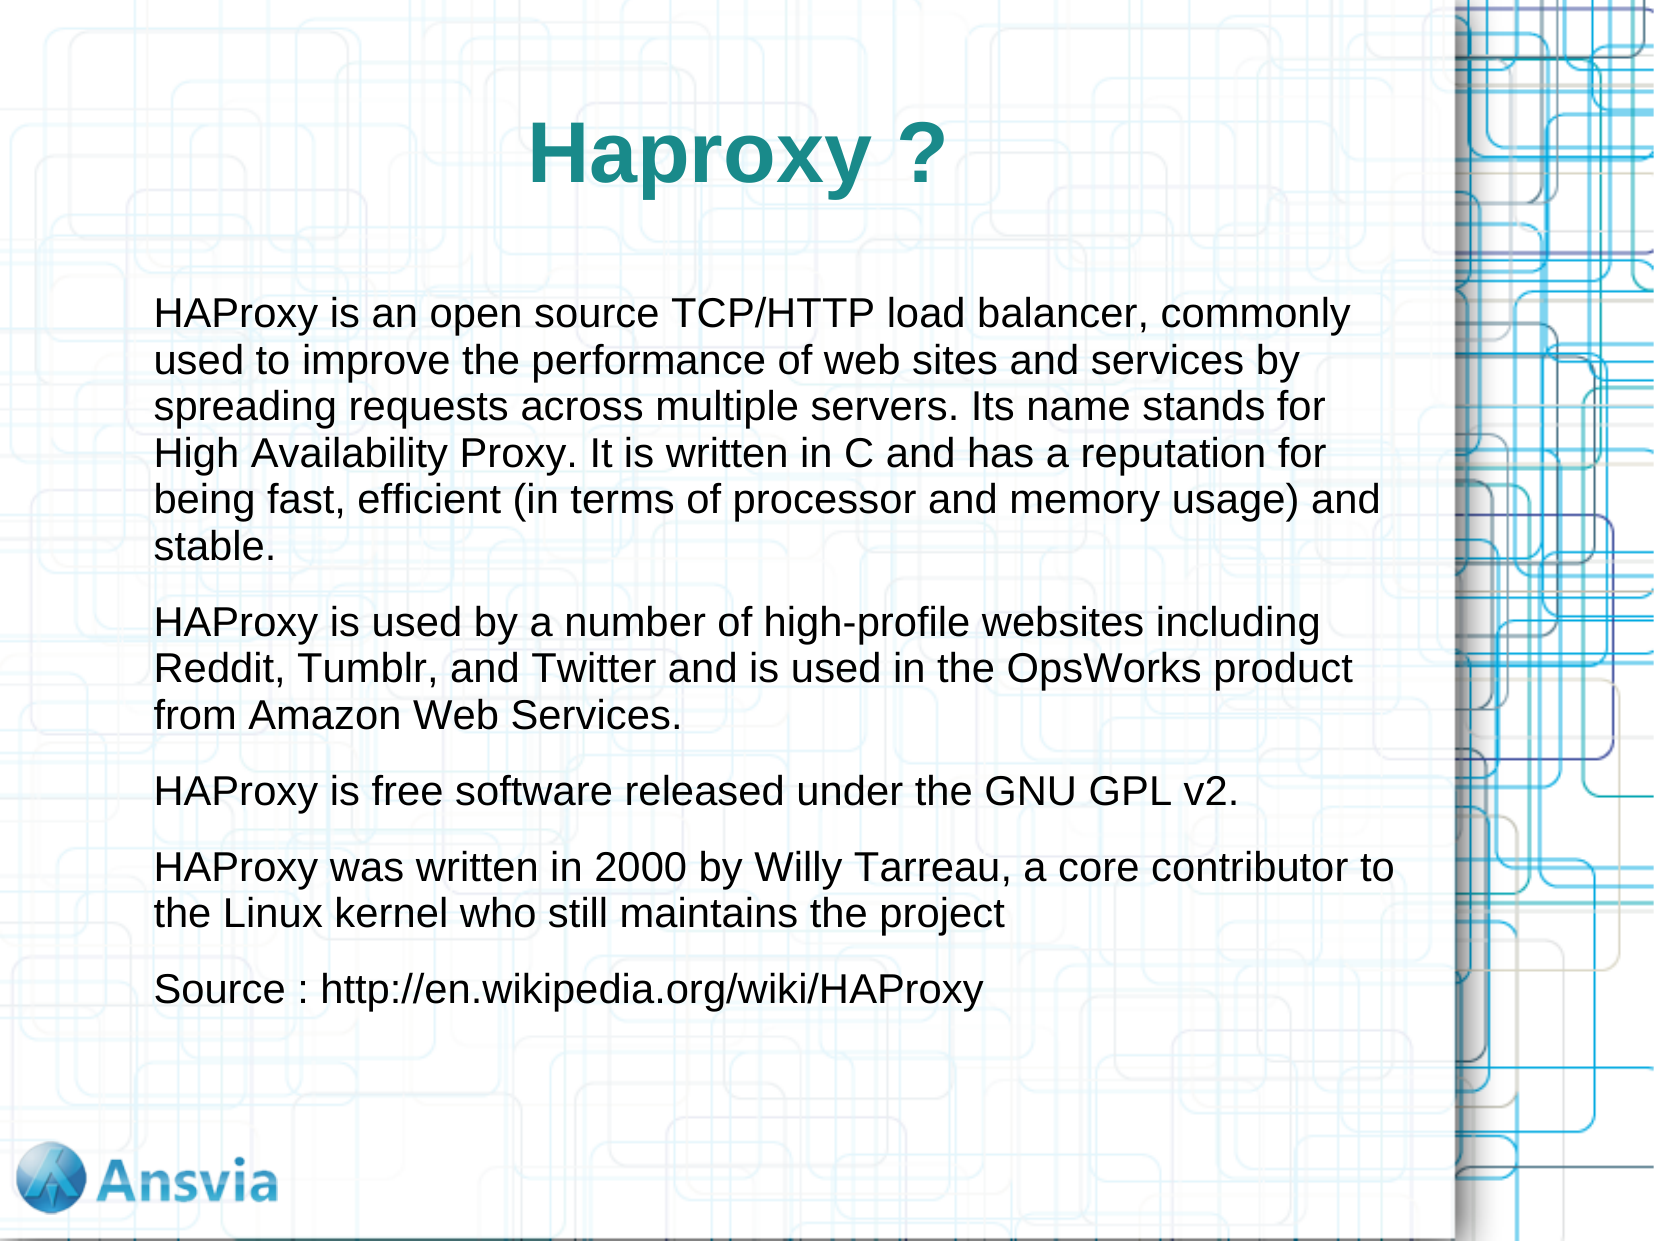

# Haproxy ?
HAProxy is an open source TCP/HTTP load balancer, commonly used to improve the performance of web sites and services by spreading requests across multiple servers. Its name stands for High Availability Proxy. It is written in C and has a reputation for being fast, efficient (in terms of processor and memory usage) and stable.
HAProxy is used by a number of high-profile websites including Reddit, Tumblr, and Twitter and is used in the OpsWorks product from Amazon Web Services.
HAProxy is free software released under the GNU GPL v2.
HAProxy was written in 2000 by Willy Tarreau, a core contributor to the Linux kernel who still maintains the project
Source : http://en.wikipedia.org/wiki/HAProxy